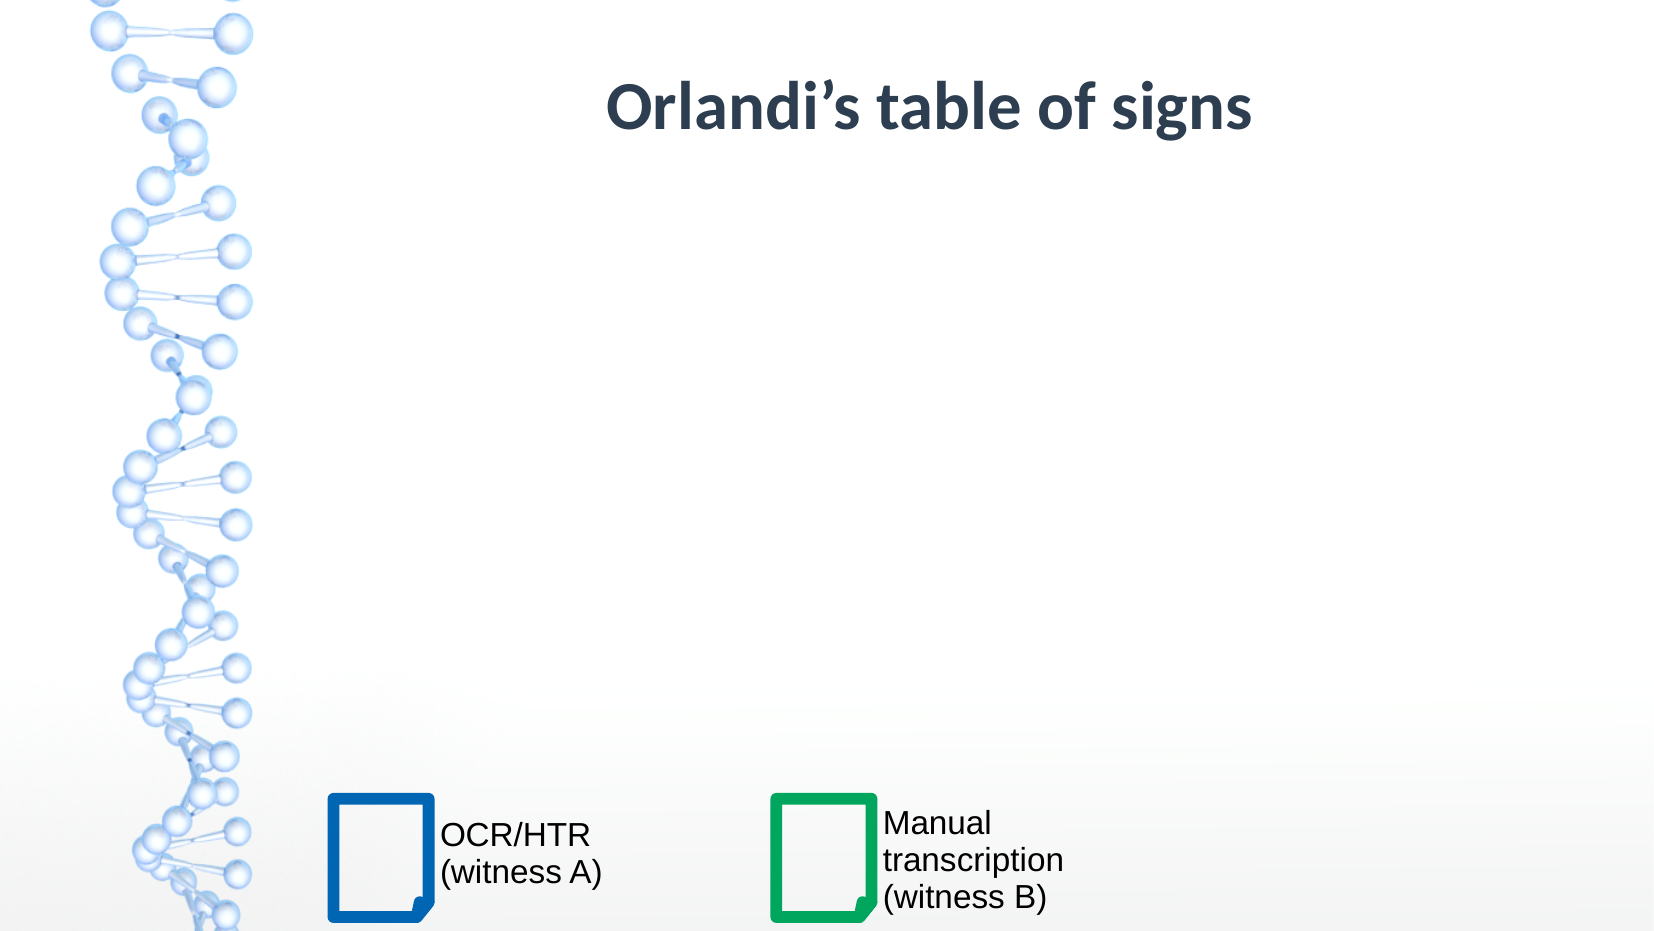

# Orlandi’s table of signs
Manual
transcription
(witness B)
OCR/HTR
(witness A)